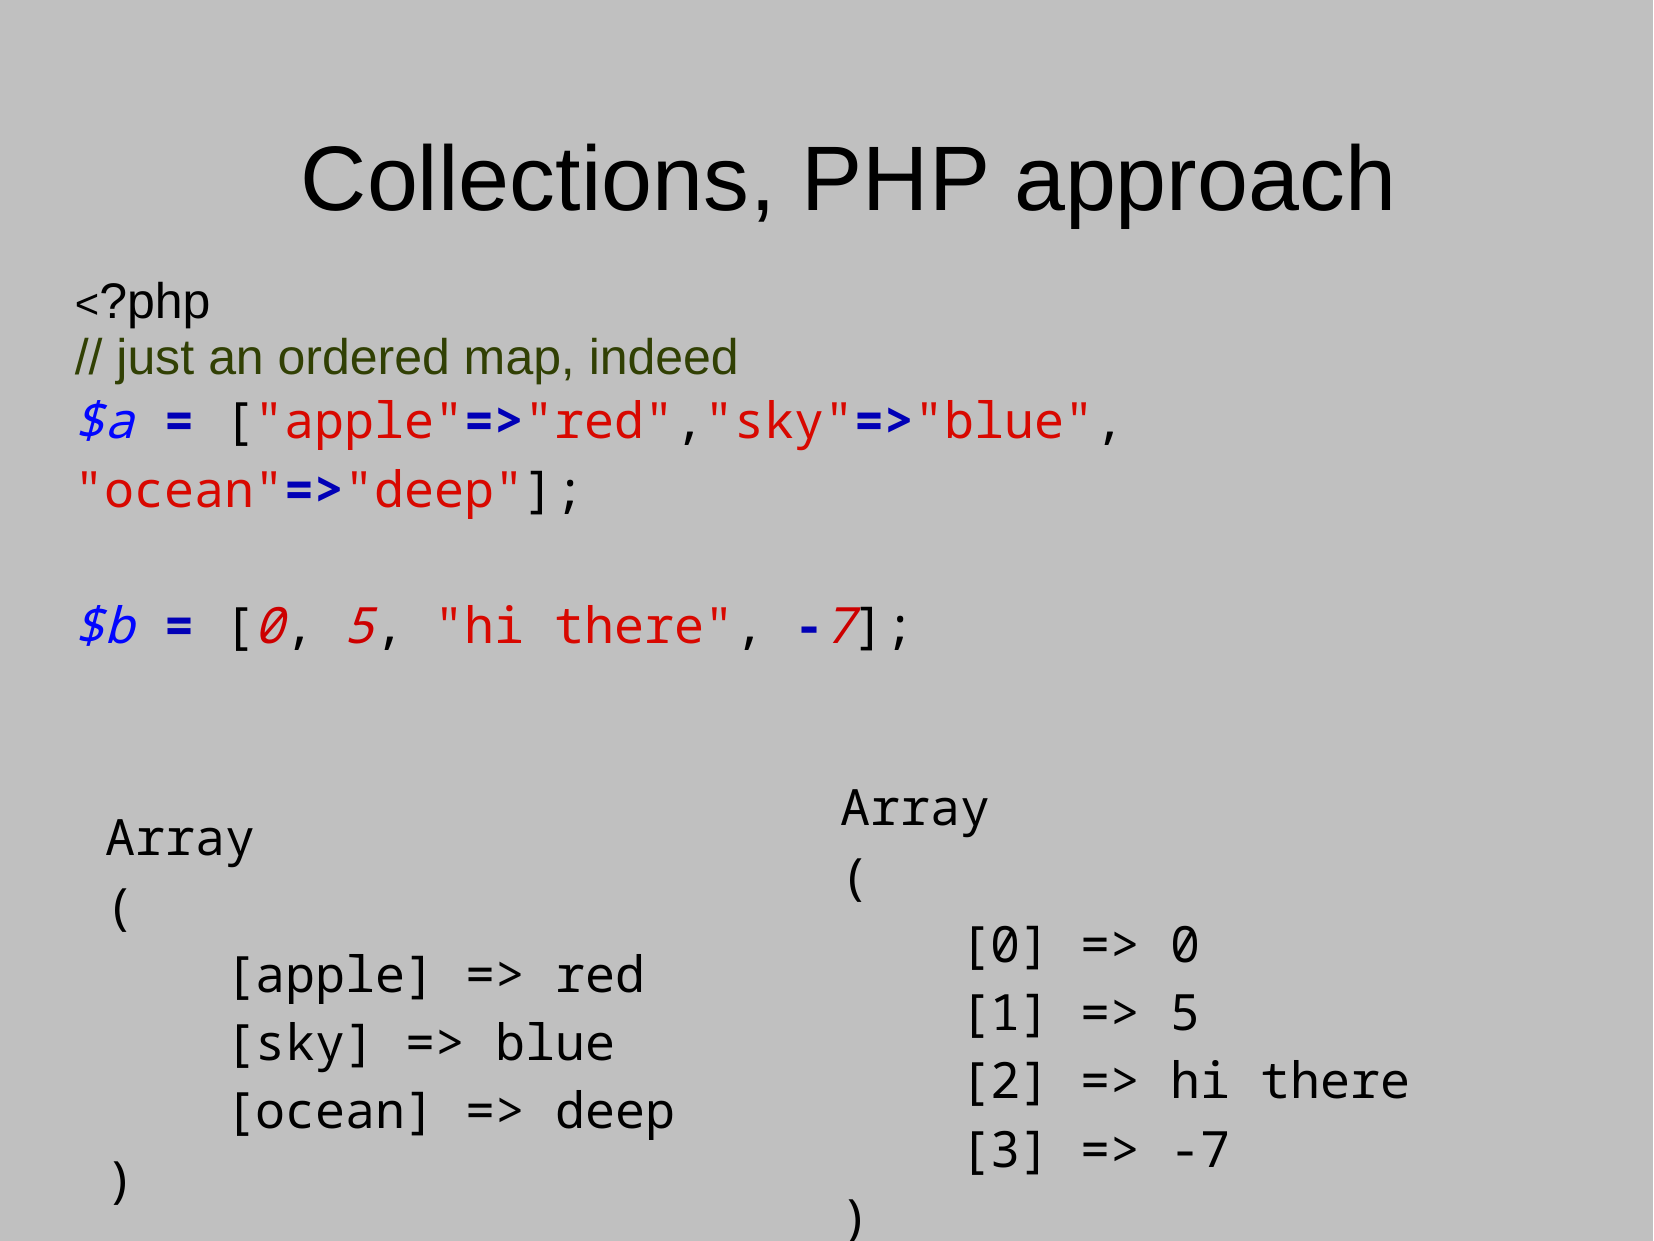

# Collections	, PHP approach
<?php
// just an ordered map, indeed
$a = ["apple"=>"red","sky"=>"blue", "ocean"=>"deep"];
$b = [0, 5, "hi there", -7];
Array
(
 [0] => 0
 [1] => 5
 [2] => hi there
 [3] => -7
)
Array
(
 [apple] => red
 [sky] => blue
 [ocean] => deep
)